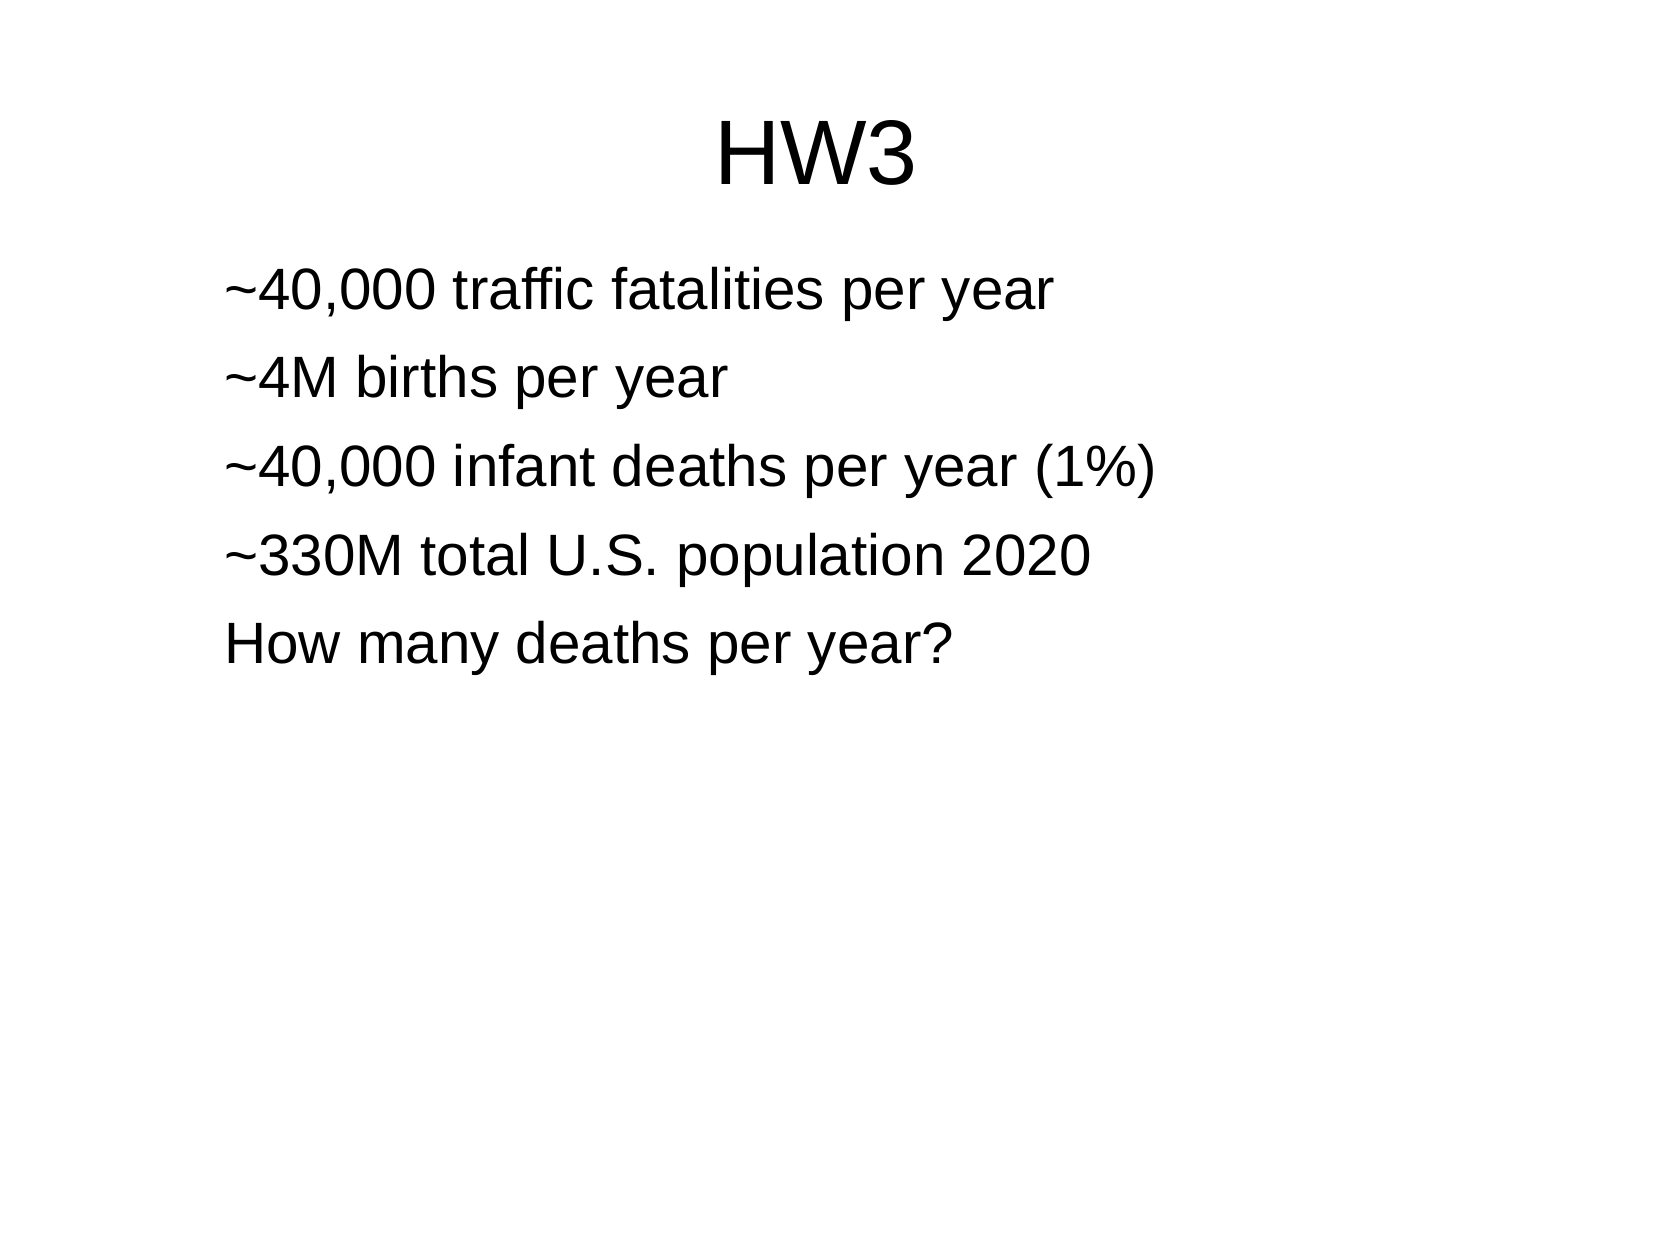

# HW3
~40,000 traffic fatalities per year
~4M births per year
~40,000 infant deaths per year (1%)
~330M total U.S. population 2020
How many deaths per year?